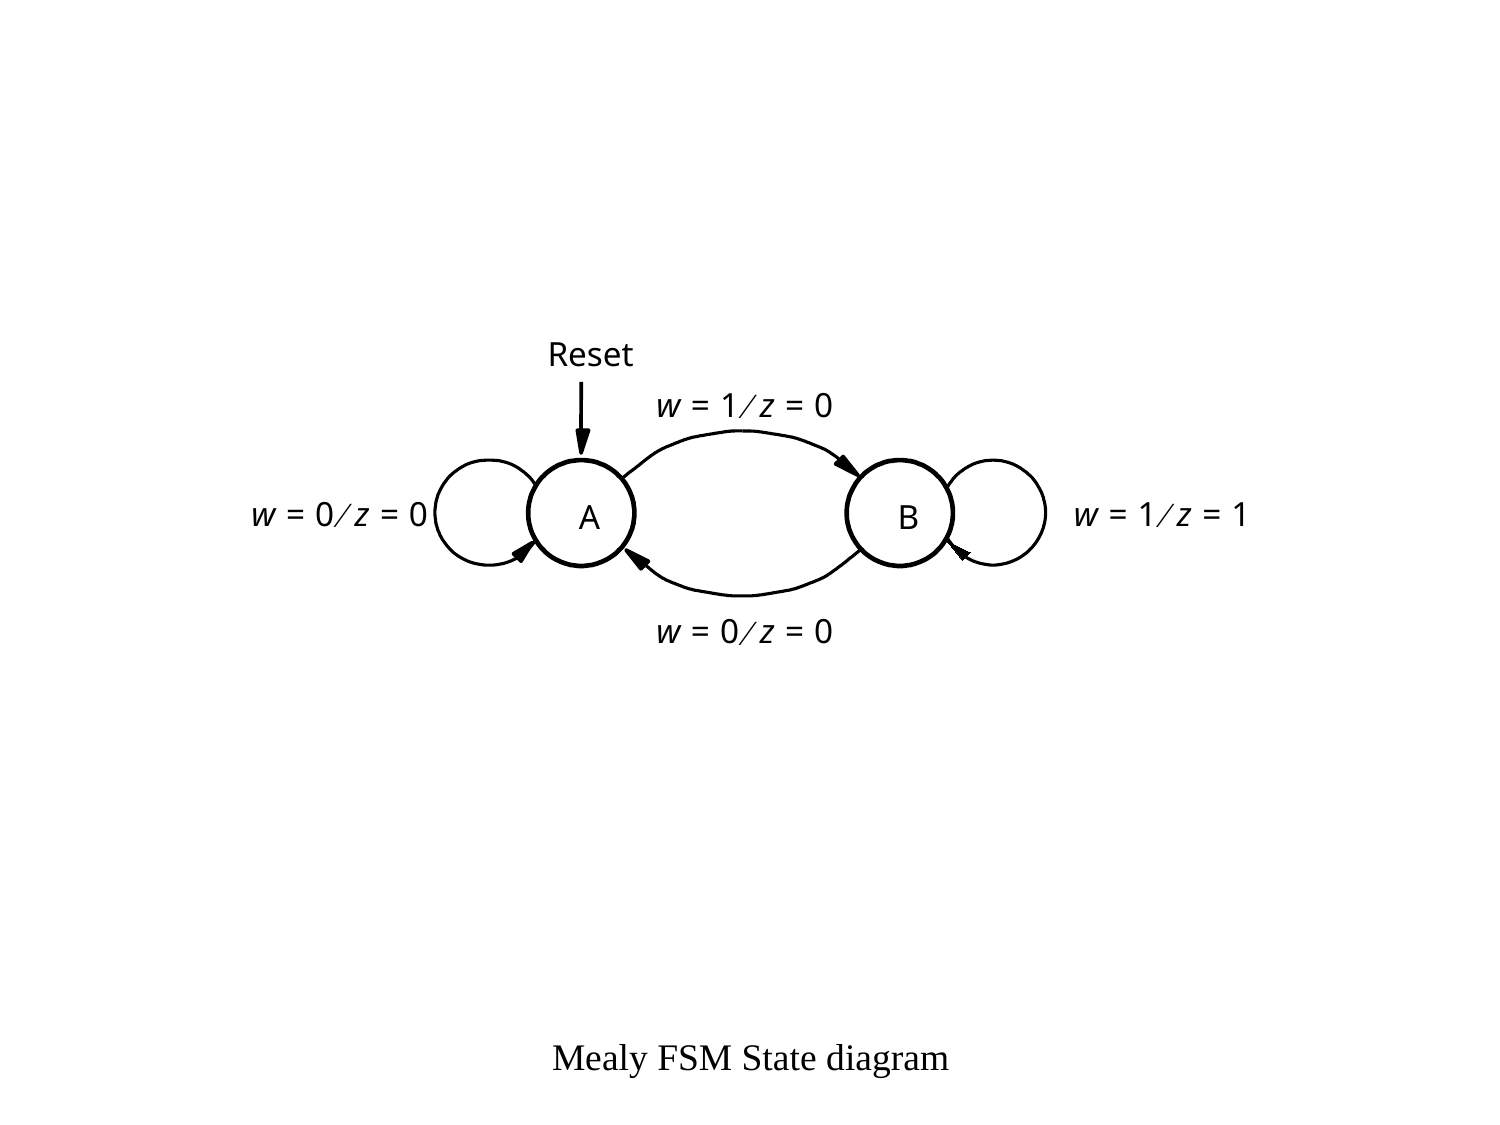

Reset

w
=
1
z
=
0


w
=
0
z
=
0
w
=
1
z
=
1
A
B

w
=
0
z
=
0
Mealy FSM State diagram